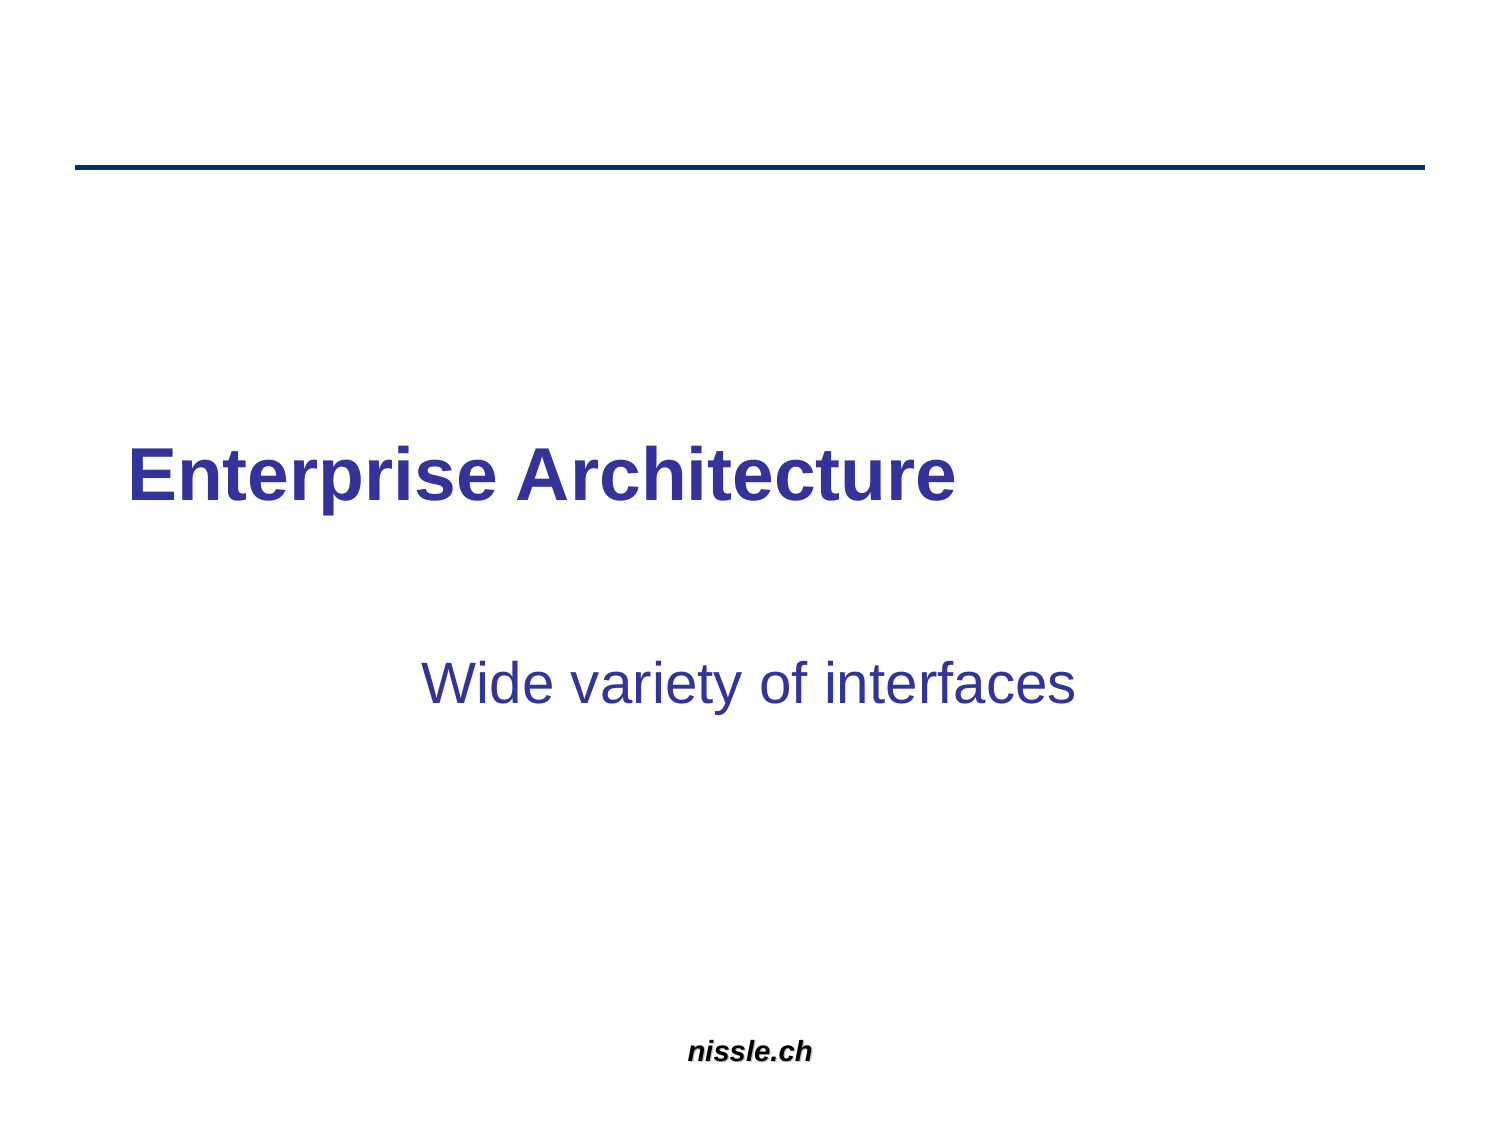

# Enterprise Architecture
Wide variety of interfaces